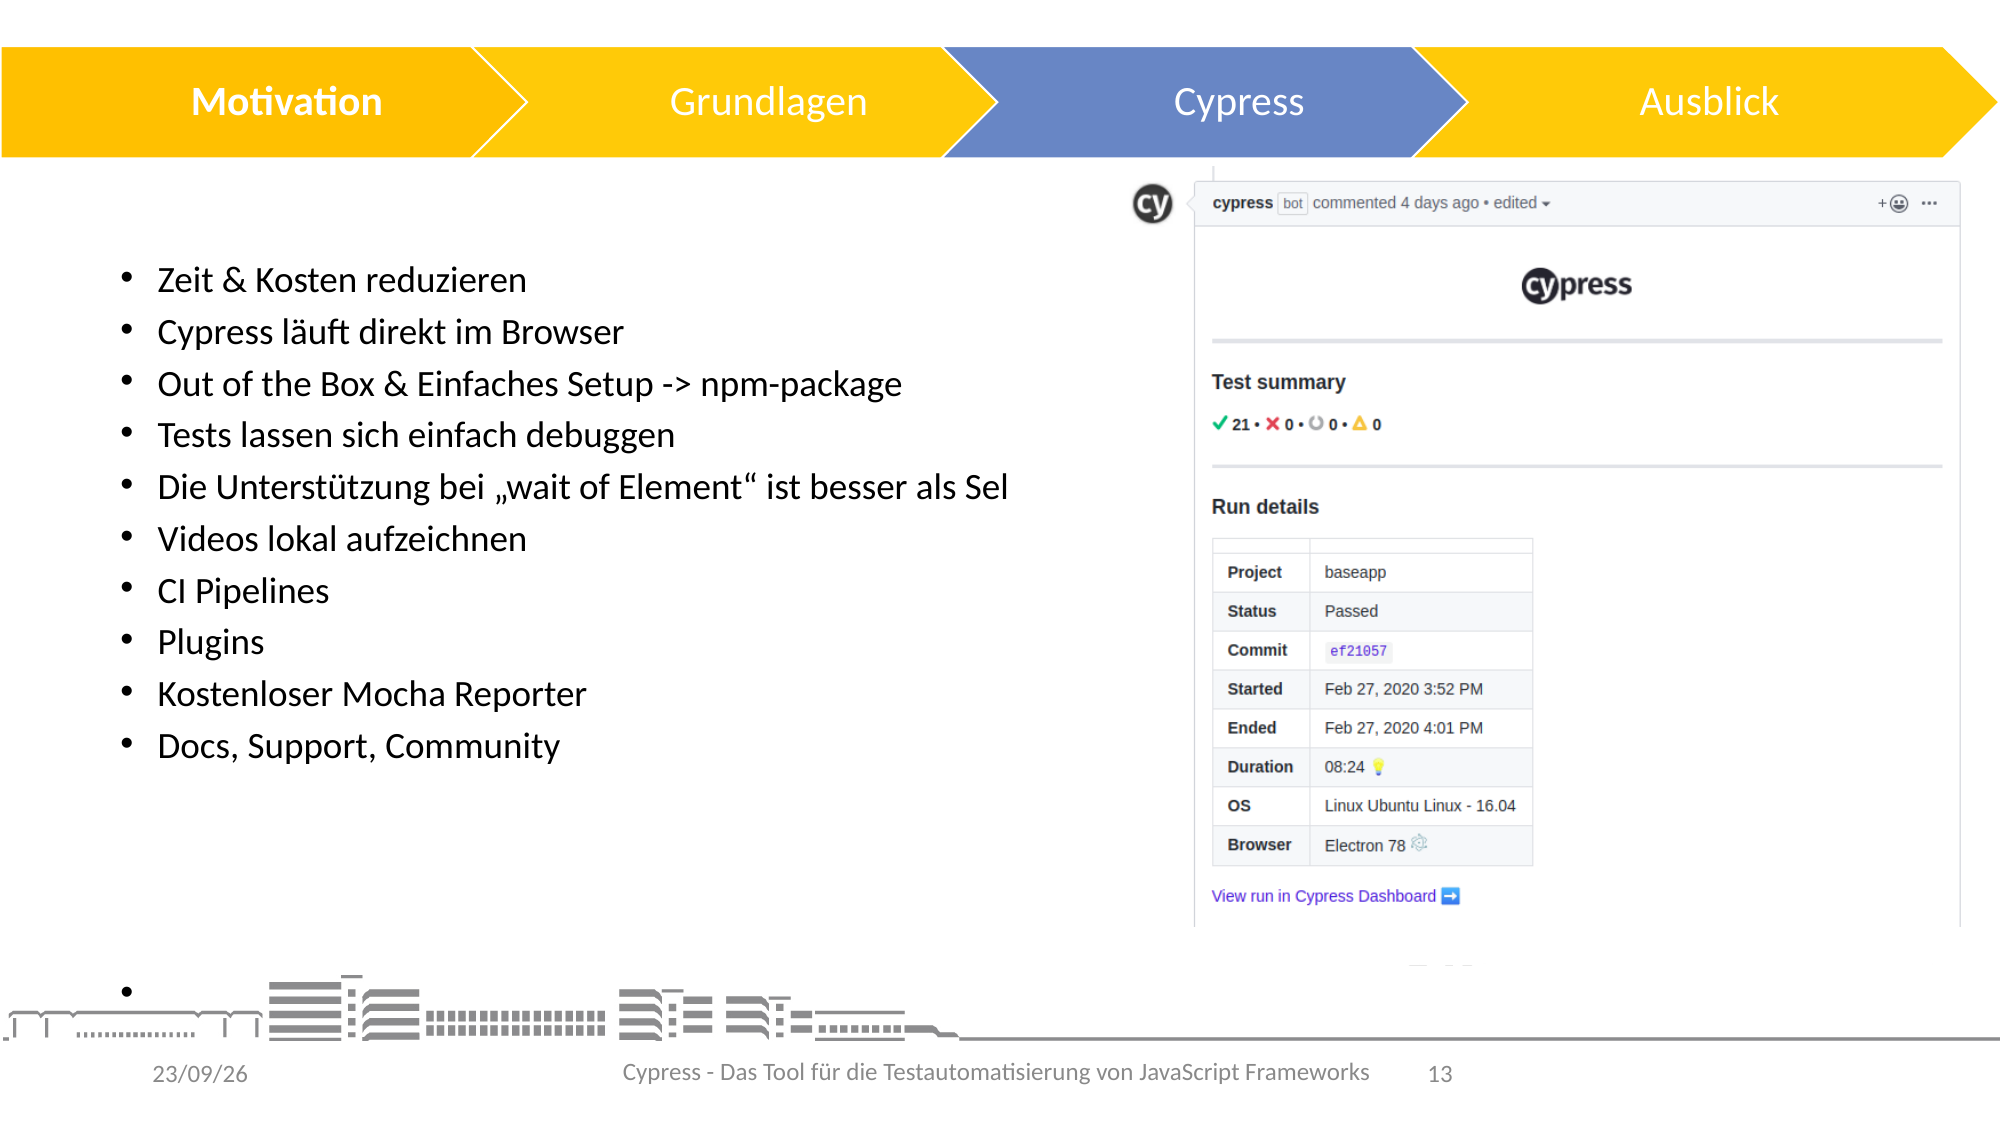

Motivation
Grundlagen
Cypress
Ausblick
# Zeit & Kosten reduzieren
Cypress läuft direkt im Browser
Out of the Box & Einfaches Setup -> npm-package
Tests lassen sich einfach debuggen
Die Unterstützung bei „wait of Element“ ist besser als Sel
Videos lokal aufzeichnen
CI Pipelines
Plugins
Kostenloser Mocha Reporter
Docs, Support, Community
Cypress - Das Tool für die Testautomatisierung von JavaScript Frameworks